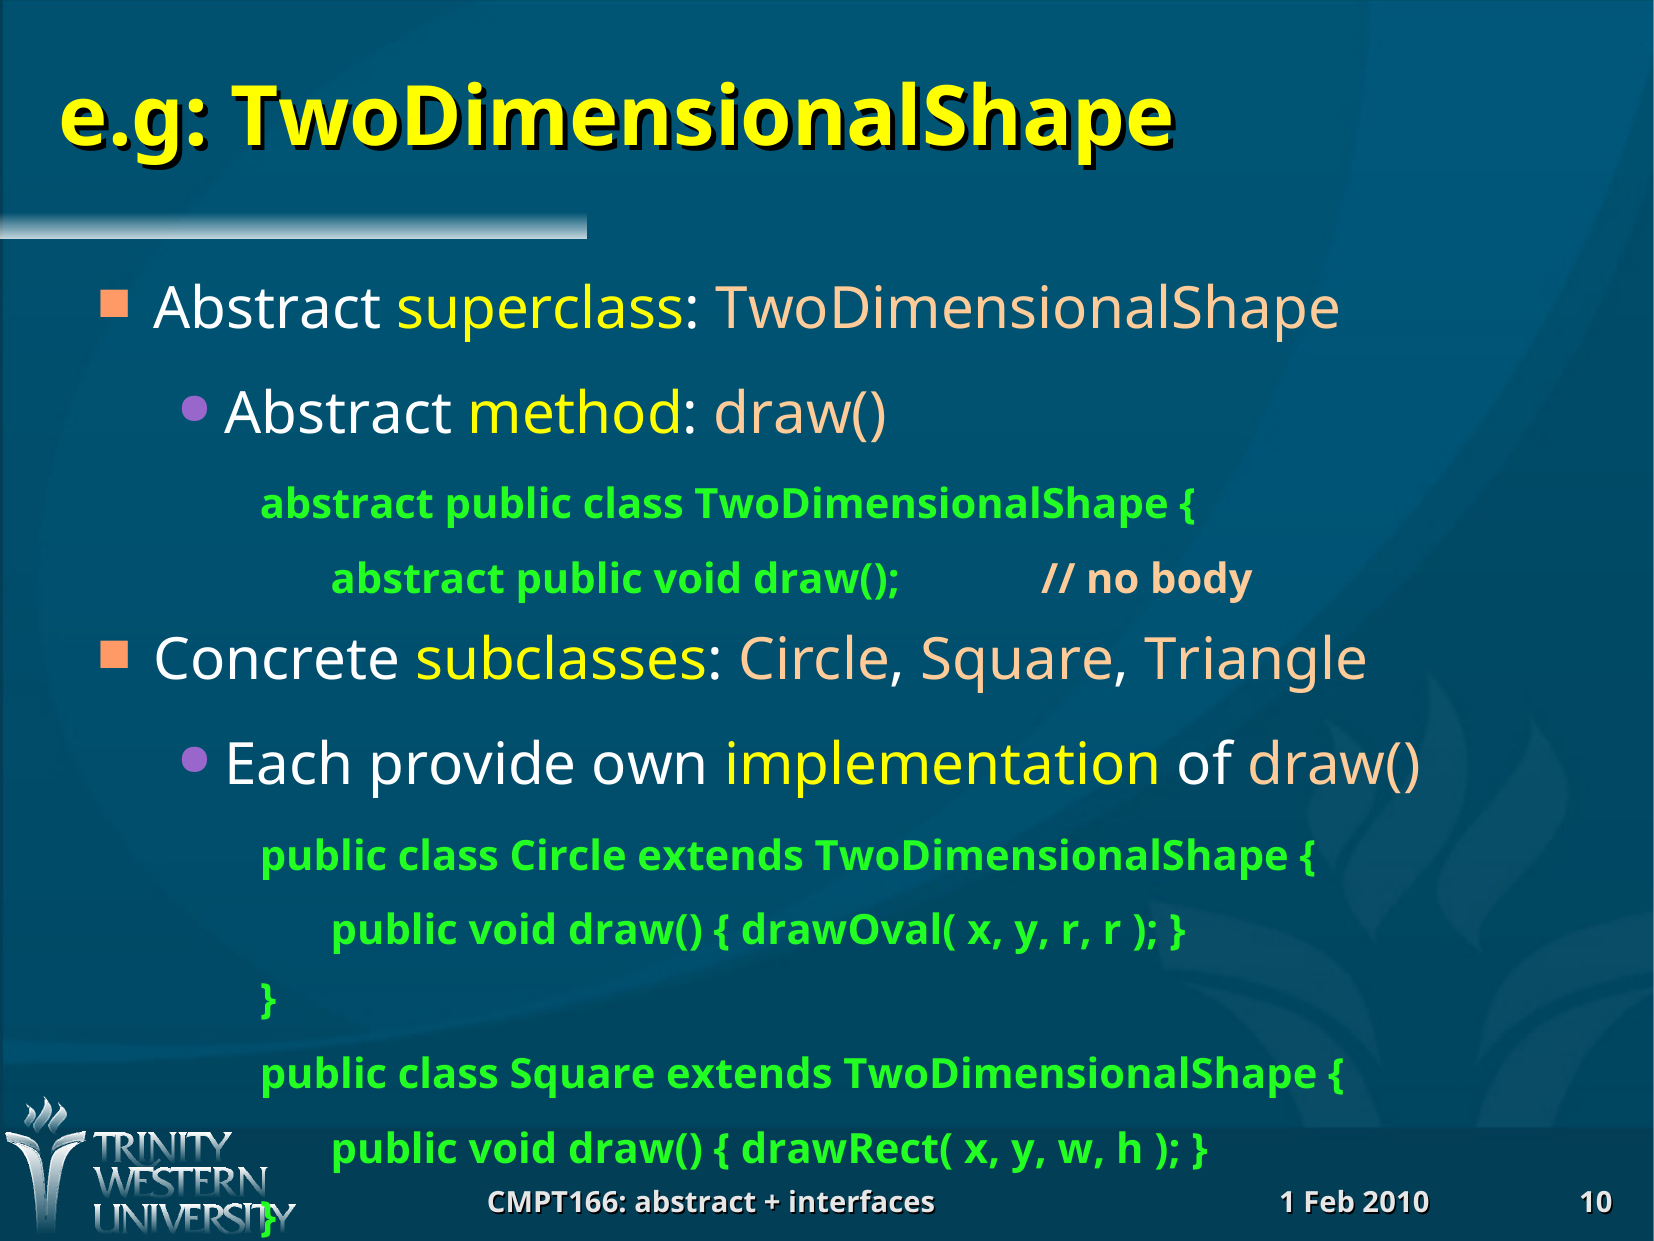

# e.g: TwoDimensionalShape
Abstract superclass: TwoDimensionalShape
Abstract method: draw()
abstract public class TwoDimensionalShape {
abstract public void draw();		// no body
Concrete subclasses: Circle, Square, Triangle
Each provide own implementation of draw()
public class Circle extends TwoDimensionalShape {
public void draw() { drawOval( x, y, r, r ); }
}
public class Square extends TwoDimensionalShape {
public void draw() { drawRect( x, y, w, h ); }
}
CMPT166: abstract + interfaces
1 Feb 2010
10